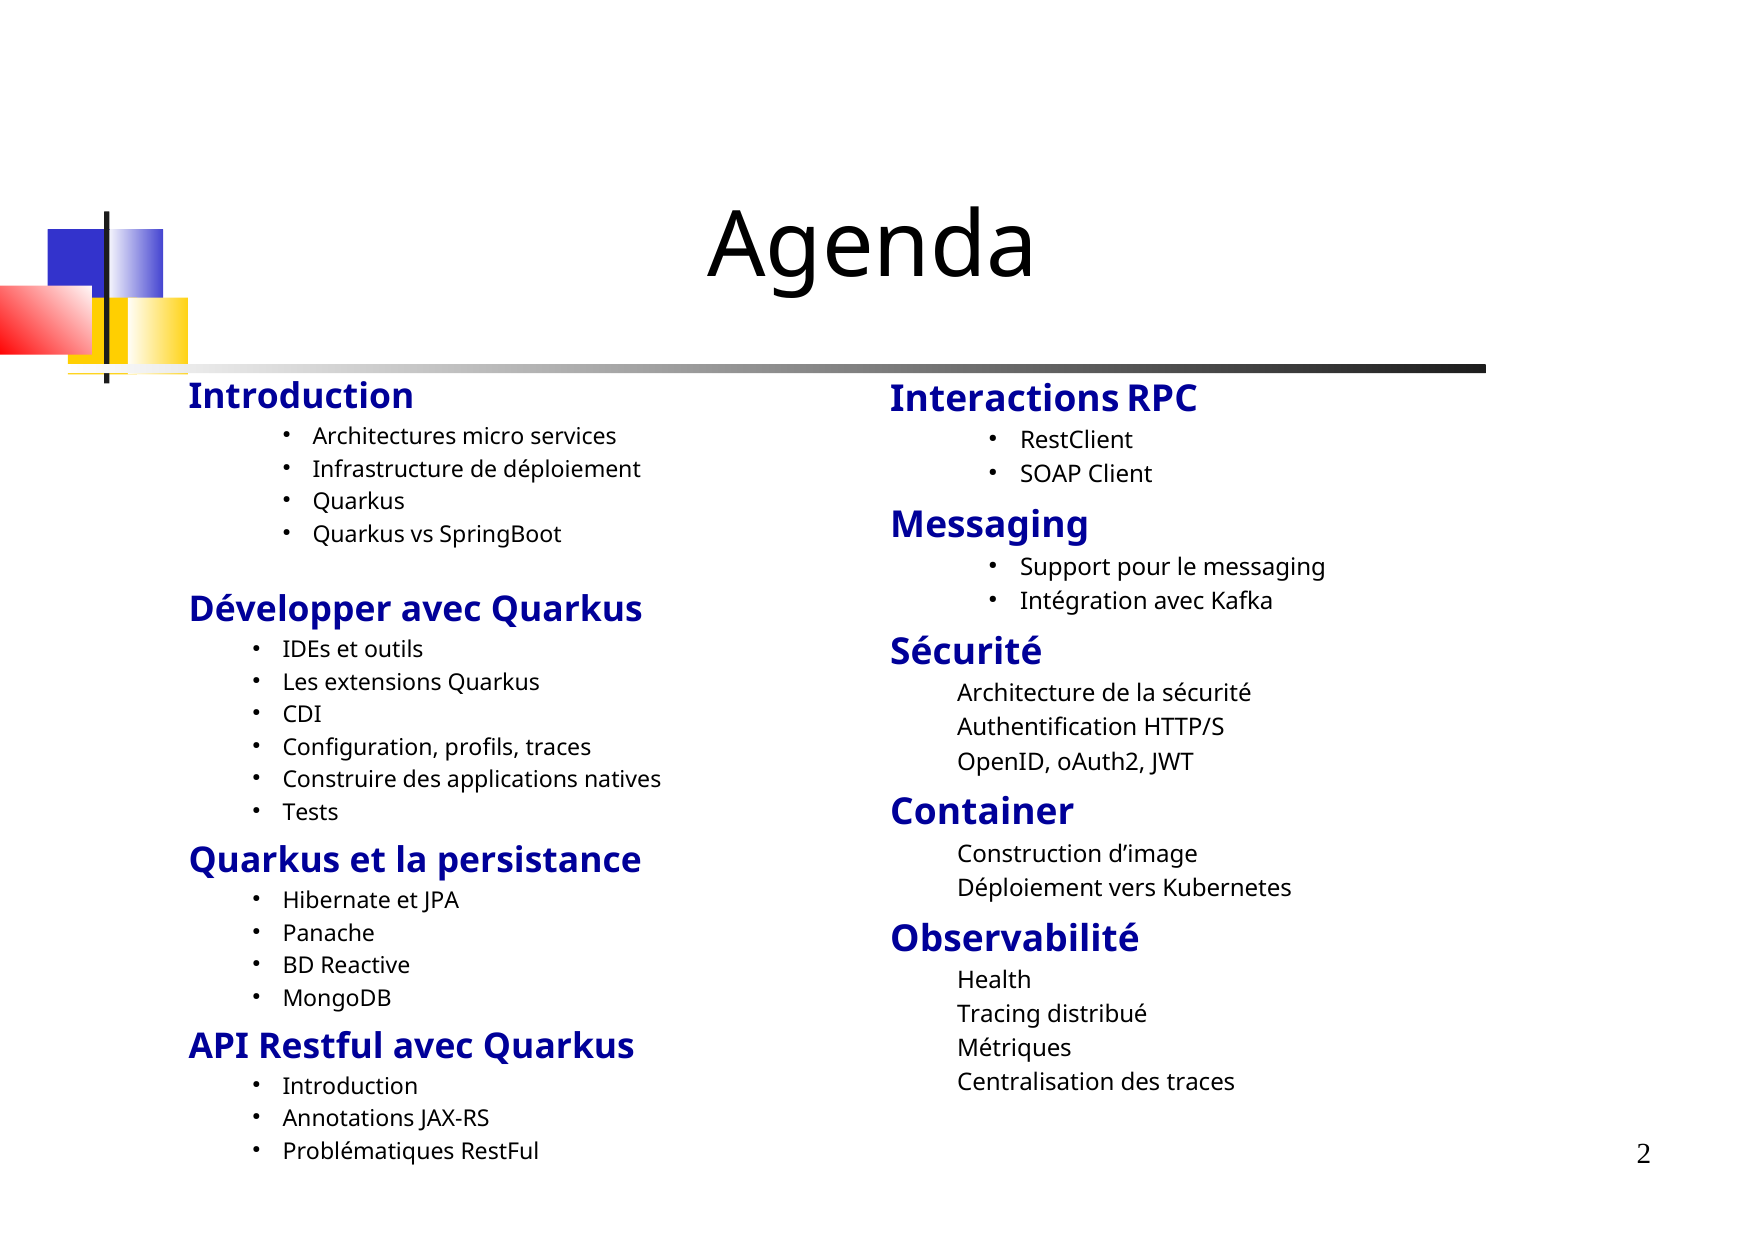

# Agenda
Introduction
Architectures micro services
Infrastructure de déploiement
Quarkus
Quarkus vs SpringBoot
Développer avec Quarkus
IDEs et outils
Les extensions Quarkus
CDI
Configuration, profils, traces
Construire des applications natives
Tests
Quarkus et la persistance
Hibernate et JPA
Panache
BD Reactive
MongoDB
API Restful avec Quarkus
Introduction
Annotations JAX-RS
Problématiques RestFul
Interactions RPC
RestClient
SOAP Client
Messaging
Support pour le messaging
Intégration avec Kafka
Sécurité
Architecture de la sécurité
Authentification HTTP/S
OpenID, oAuth2, JWT
Container
Construction d’image
Déploiement vers Kubernetes
Observabilité
Health
Tracing distribué
Métriques
Centralisation des traces